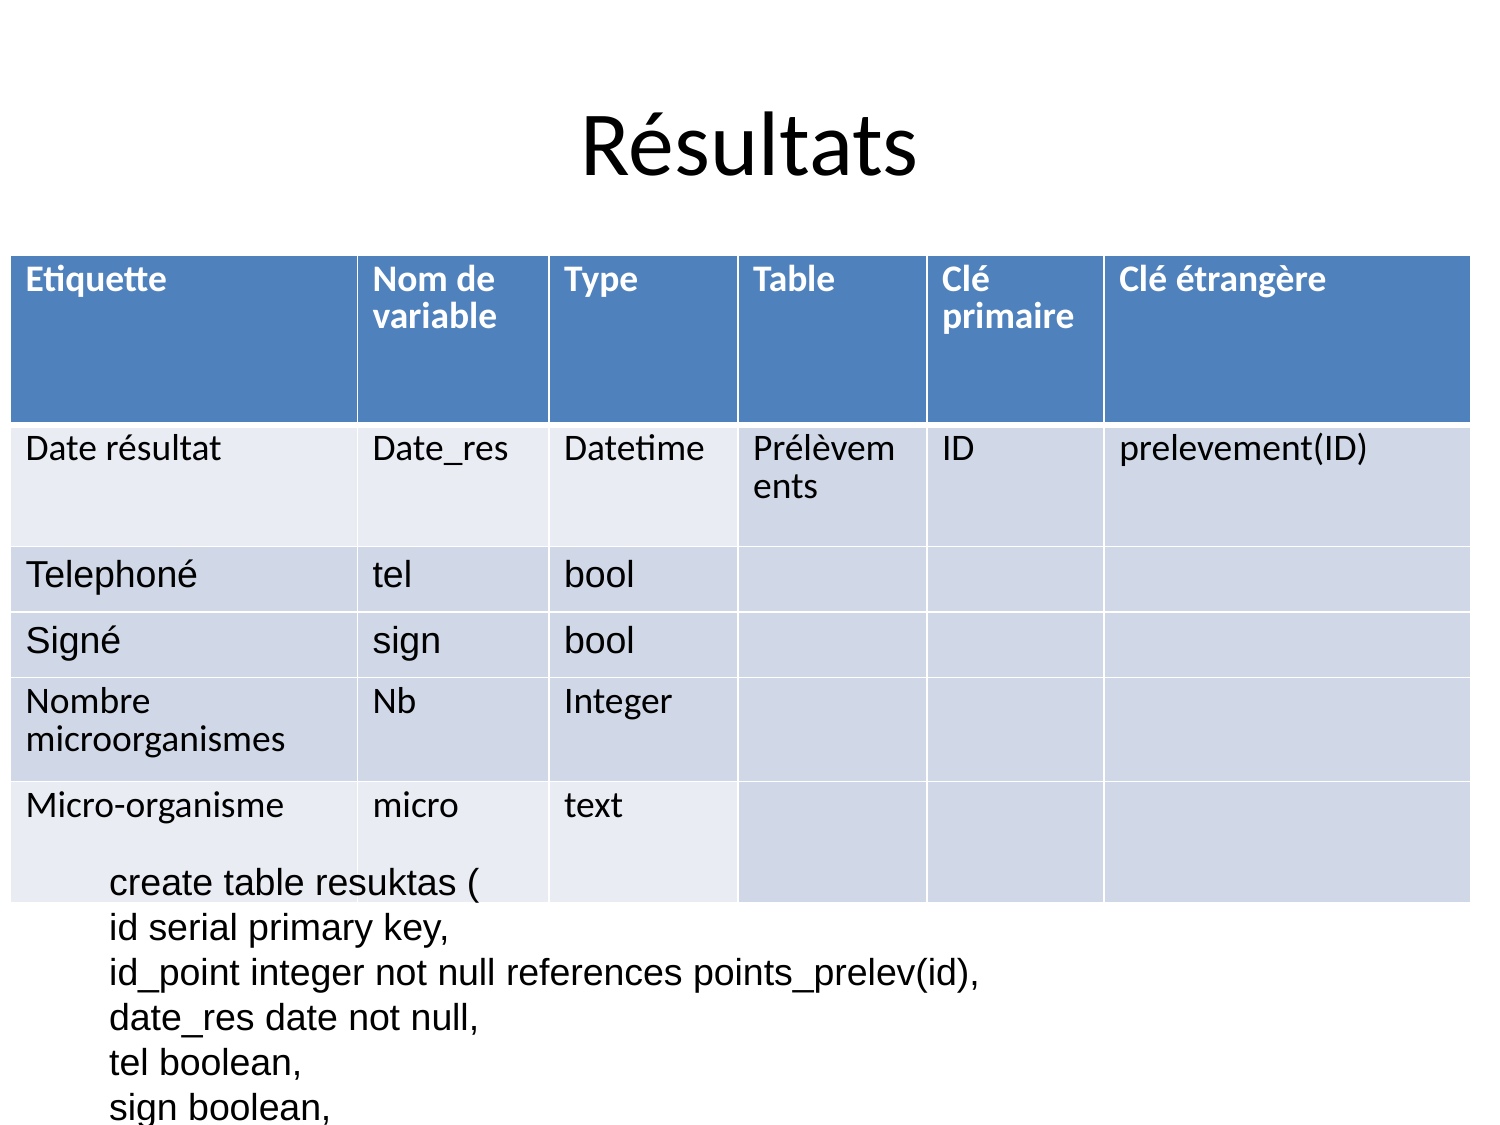

Résultats
| Etiquette | Nom de variable | Type | Table | Clé primaire | Clé étrangère |
| --- | --- | --- | --- | --- | --- |
| Date résultat | Date\_res | Datetime | Prélèvements | ID | prelevement(ID) |
| Telephoné | tel | bool | | | |
| Signé | sign | bool | | | |
| Nombre microorganismes | Nb | Integer | | | |
| Micro-organisme | micro | text | | | |
create table resuktas (
id serial primary key,
id_point integer not null references points_prelev(id),
date_res date not null,
tel boolean,
sign boolean,
n_ufc integer not null,
germe varchar(100),
);